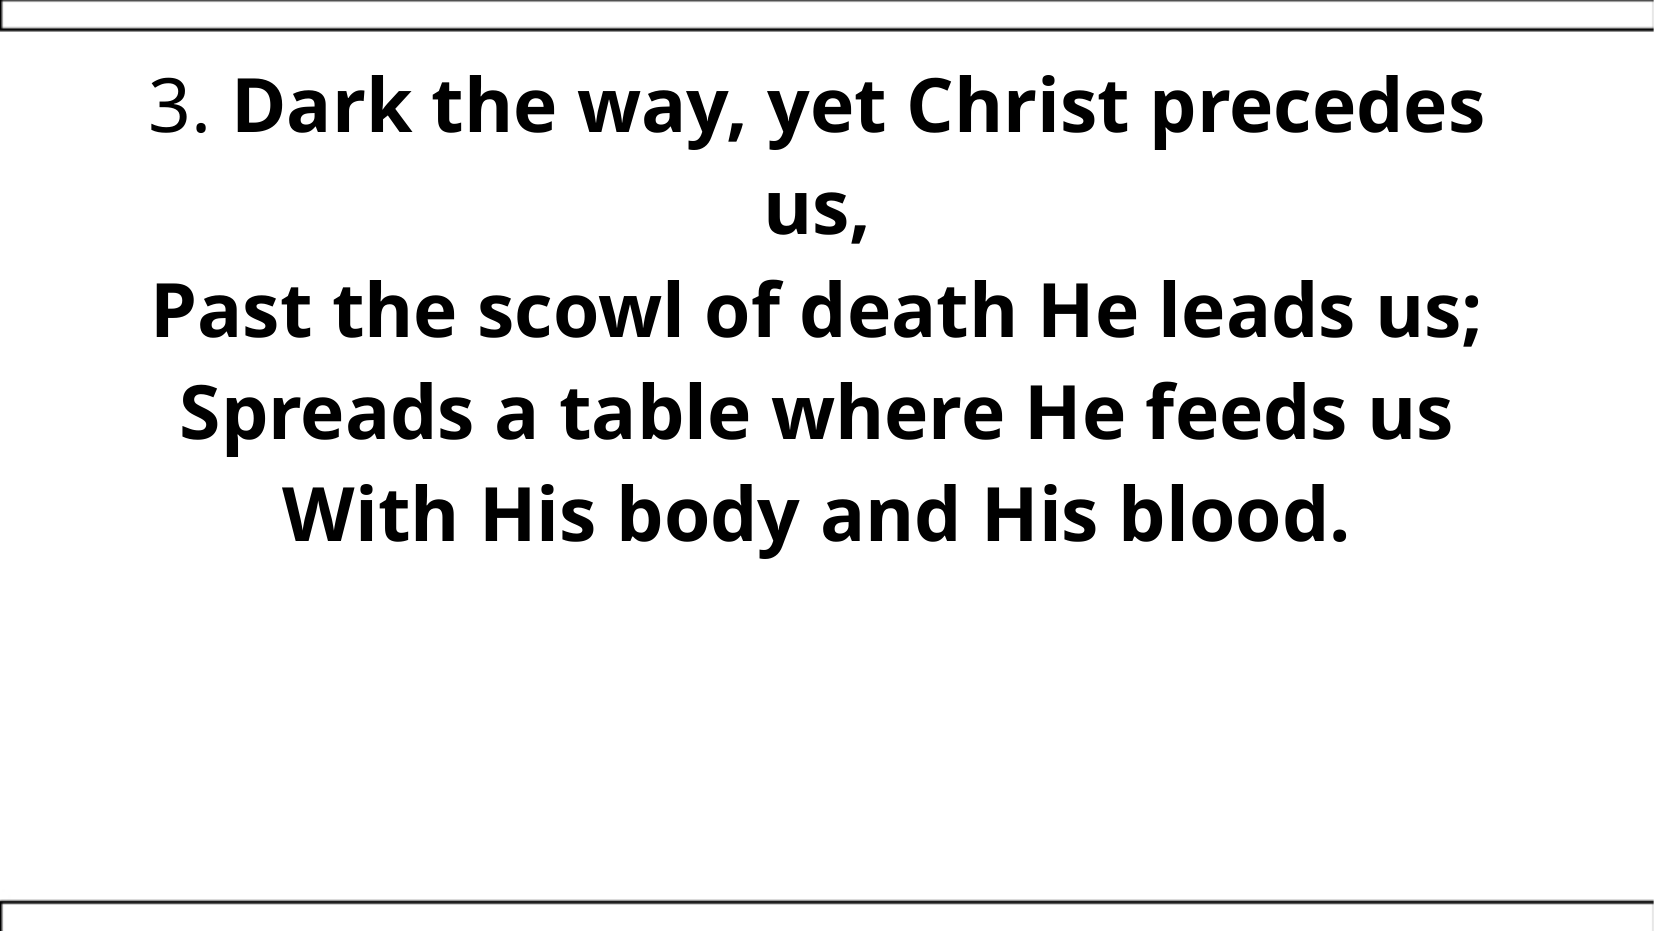

3. Dark the way, yet Christ precedes us,
Past the scowl of death He leads us;
Spreads a table where He feeds us
With His body and His blood.